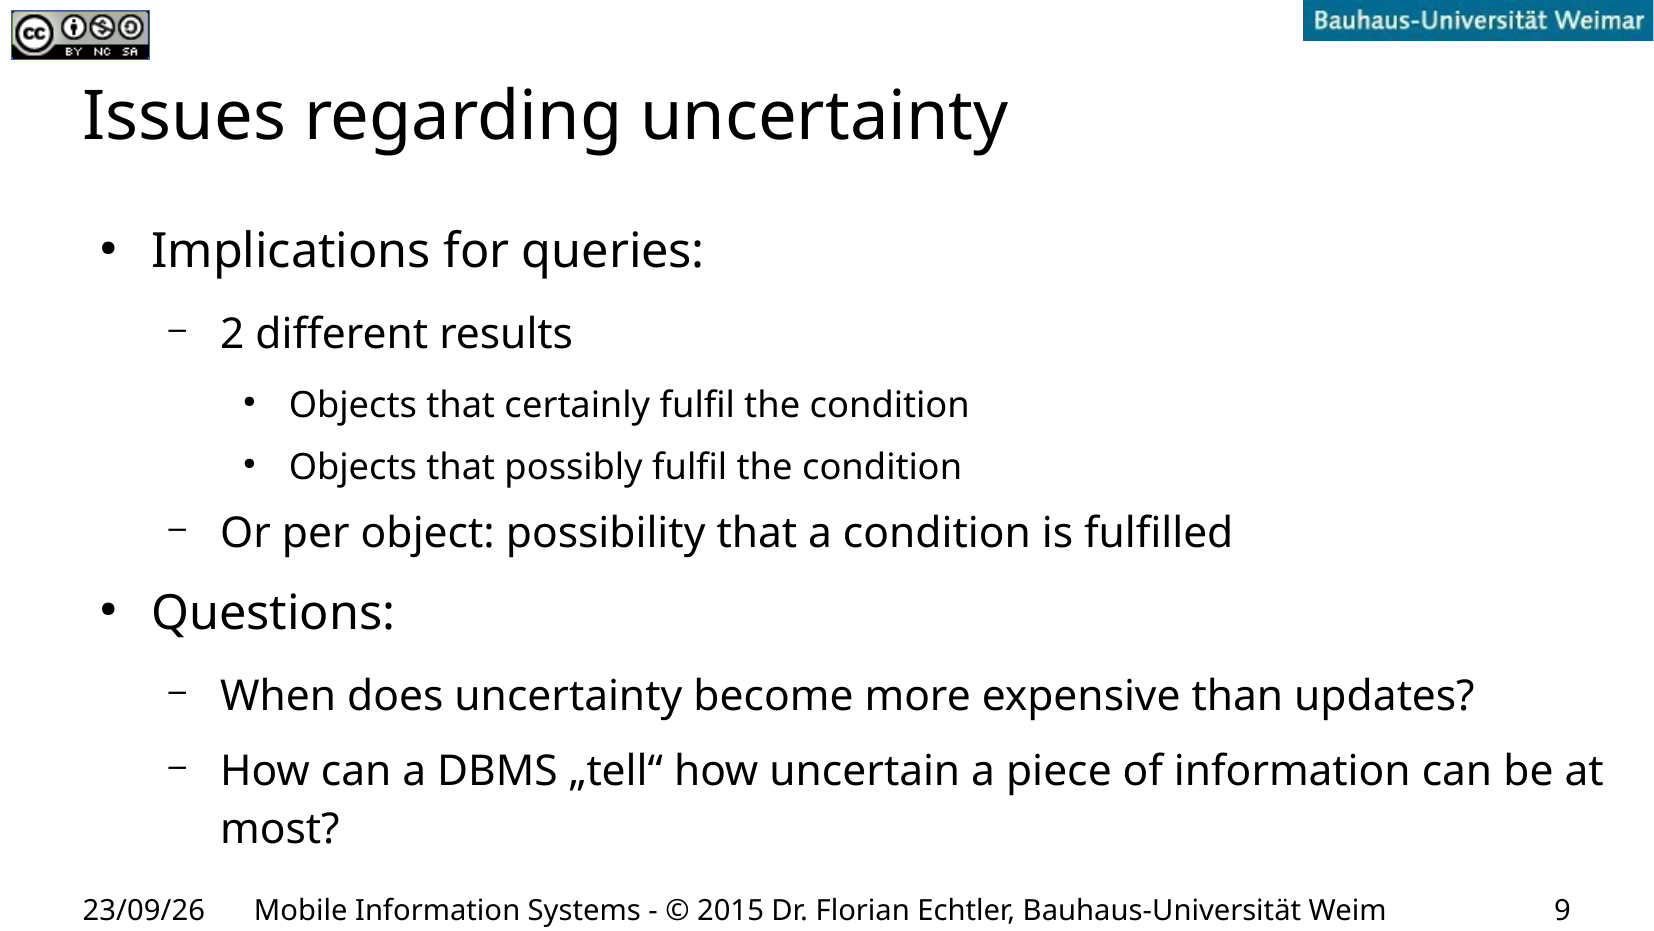

# Issues regarding uncertainty
Implications for queries:
2 different results
Objects that certainly fulfil the condition
Objects that possibly fulfil the condition
Or per object: possibility that a condition is fulfilled
Questions:
When does uncertainty become more expensive than updates?
How can a DBMS „tell“ how uncertain a piece of information can be at most?
Mobile Information Systems - © 2015 Dr. Florian Echtler, Bauhaus-Universität Weimar
9